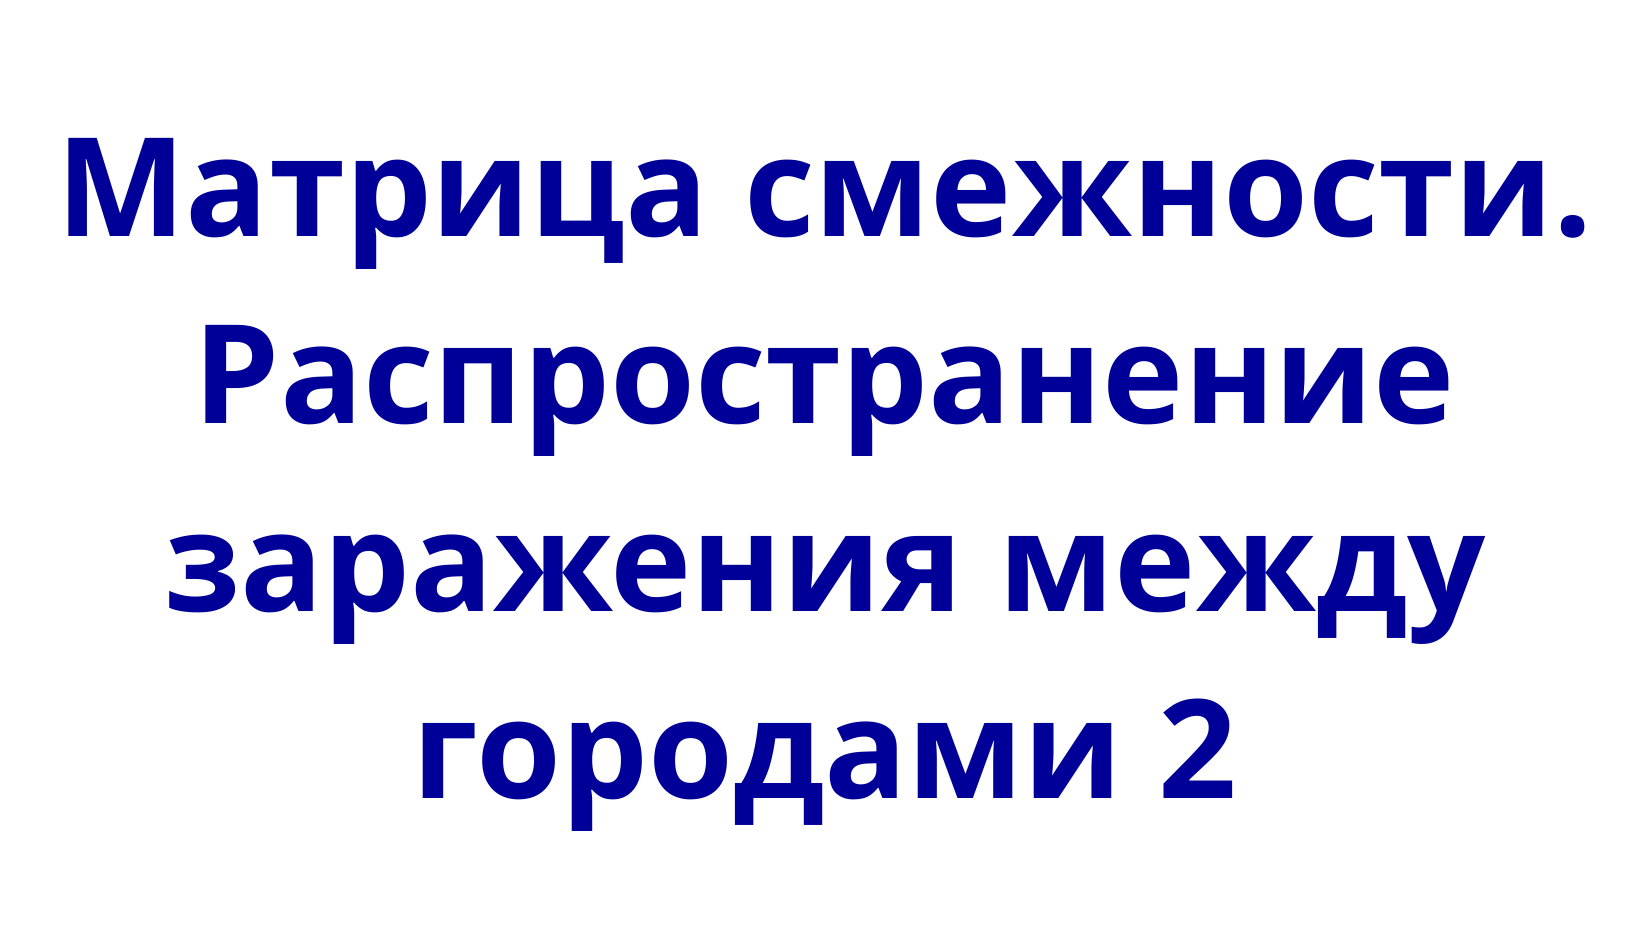

# Матрица смежности.
Распространение заражения между городами 2